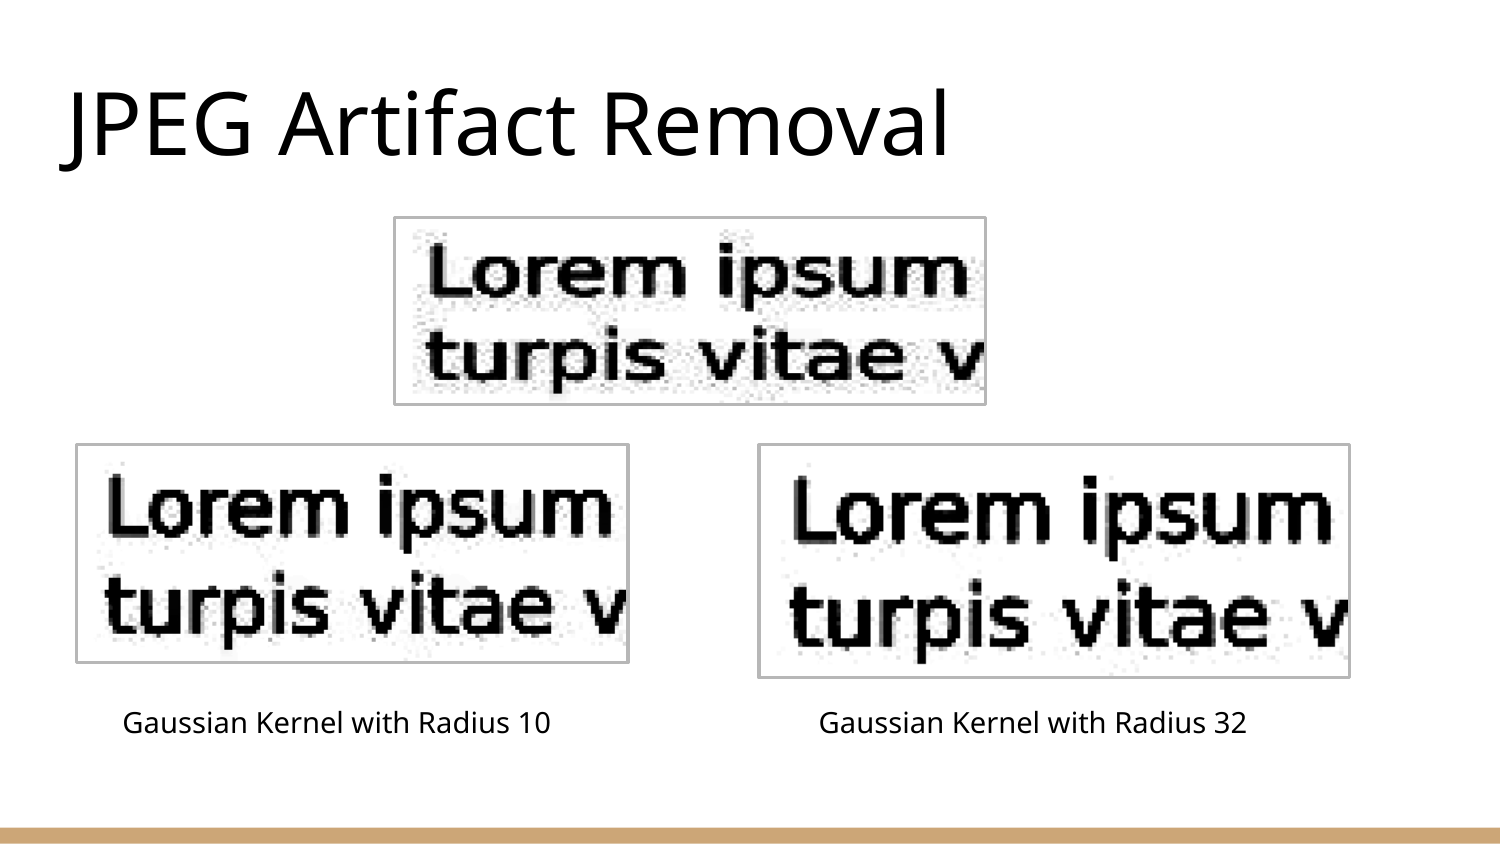

# JPEG Artifact Removal
Gaussian Kernel with Radius 10
Gaussian Kernel with Radius 32